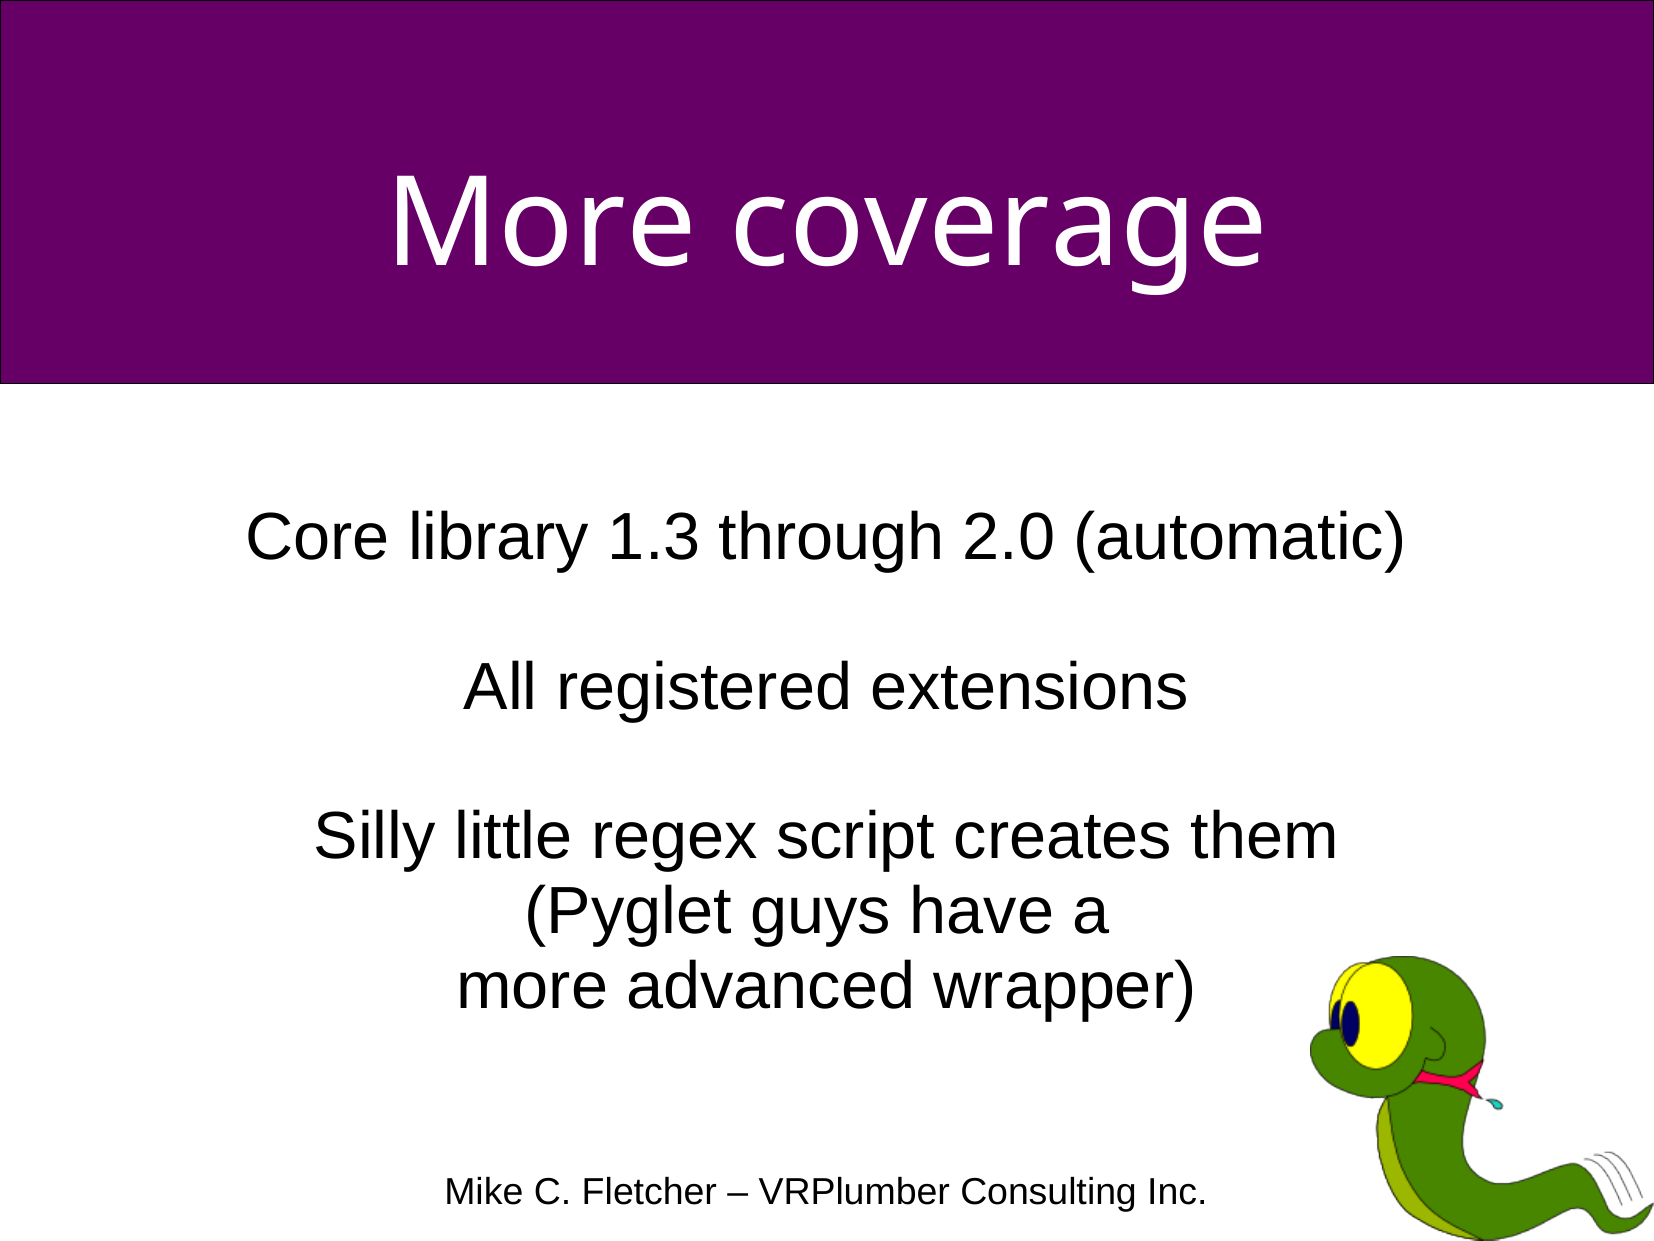

# More coverage
Core library 1.3 through 2.0 (automatic)
All registered extensions
Silly little regex script creates them
(Pyglet guys have a
more advanced wrapper)